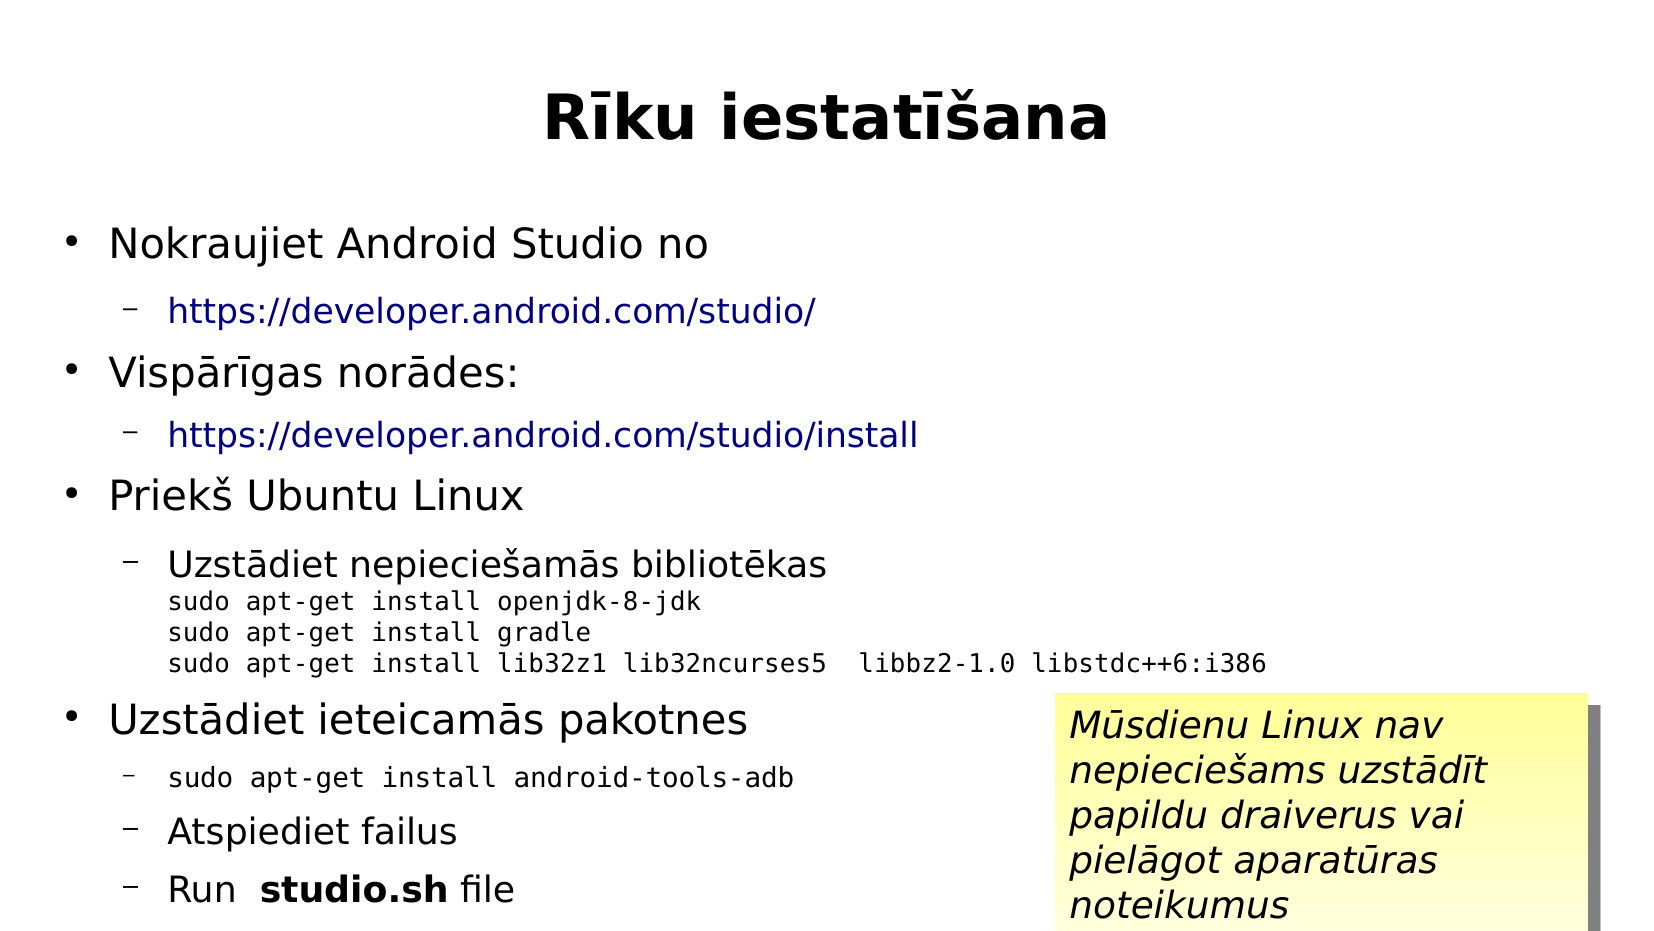

# Rīku iestatīšana
Nokraujiet Android Studio no
https://developer.android.com/studio/
Vispārīgas norādes:
https://developer.android.com/studio/install
Priekš Ubuntu Linux
Uzstādiet nepieciešamās bibliotēkas
sudo apt-get install openjdk-8-jdk
sudo apt-get install gradle
sudo apt-get install lib32z1 lib32ncurses5 libbz2-1.0 libstdc++6:i386
Uzstādiet ieteicamās pakotnes
sudo apt-get install android-tools-adb
Atspiediet failus
Run studio.sh file
Mūsdienu Linux nav nepieciešams uzstādīt papildu draiverus vai pielāgot aparatūras noteikumus